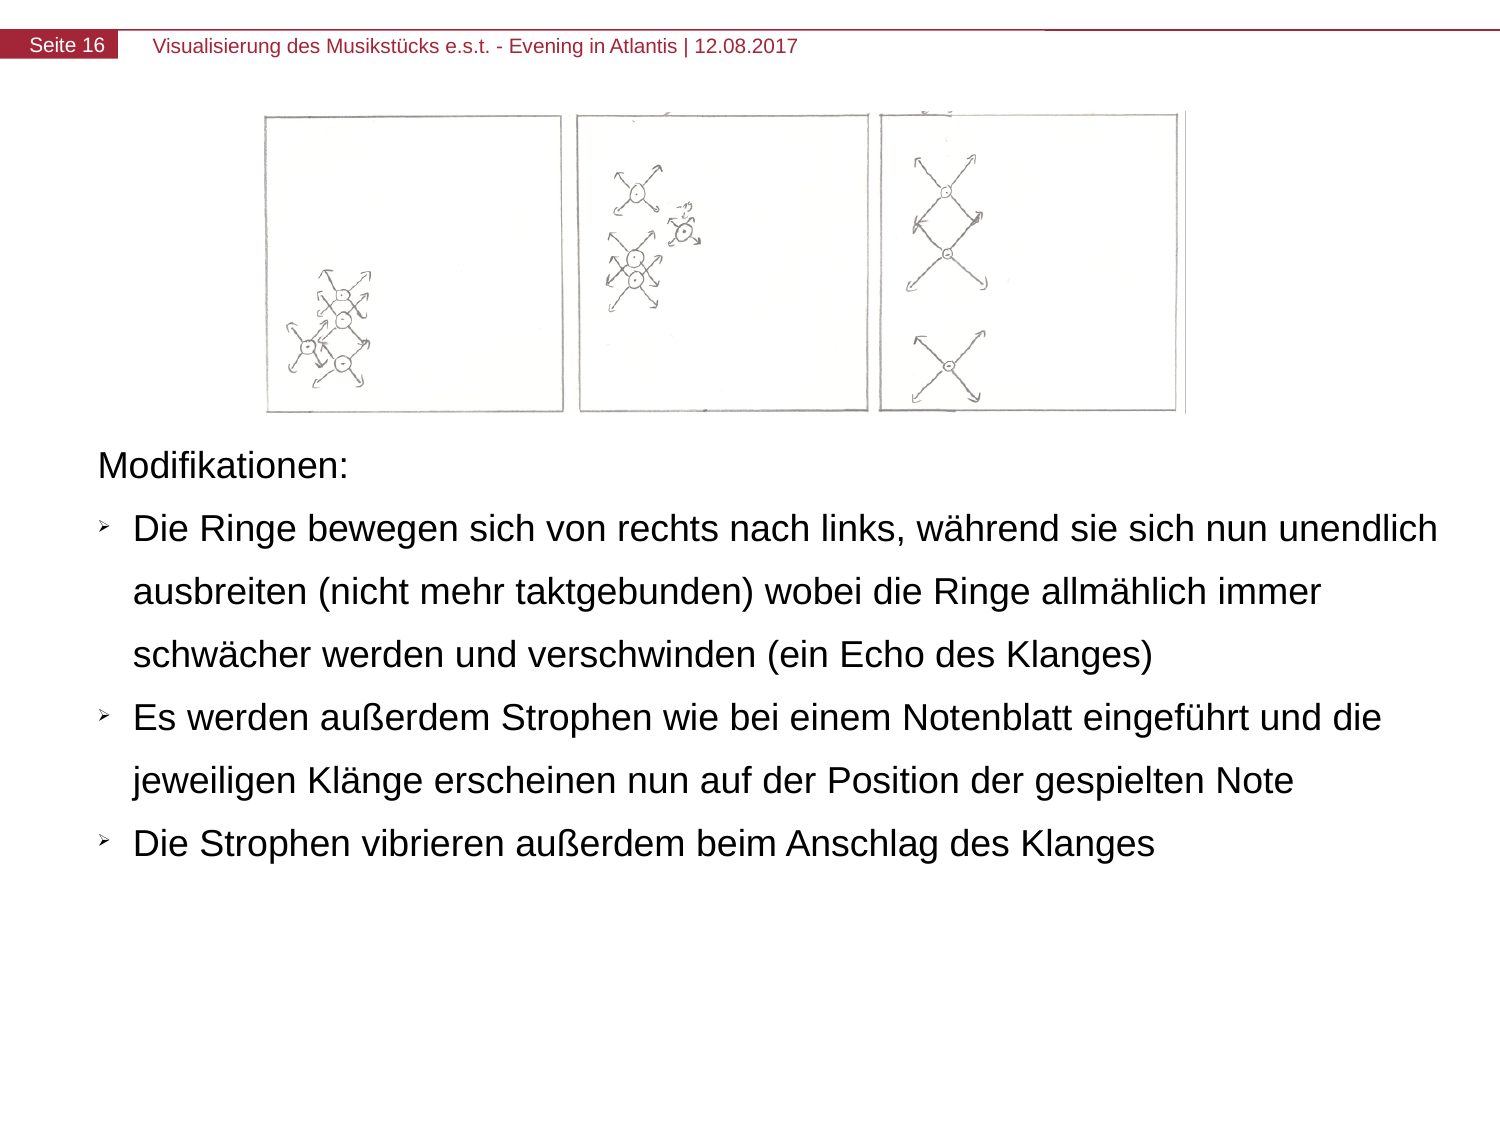

Modifikationen:
Die Ringe bewegen sich von rechts nach links, während sie sich nun unendlich ausbreiten (nicht mehr taktgebunden) wobei die Ringe allmählich immer schwächer werden und verschwinden (ein Echo des Klanges)
Es werden außerdem Strophen wie bei einem Notenblatt eingeführt und die jeweiligen Klänge erscheinen nun auf der Position der gespielten Note
Die Strophen vibrieren außerdem beim Anschlag des Klanges